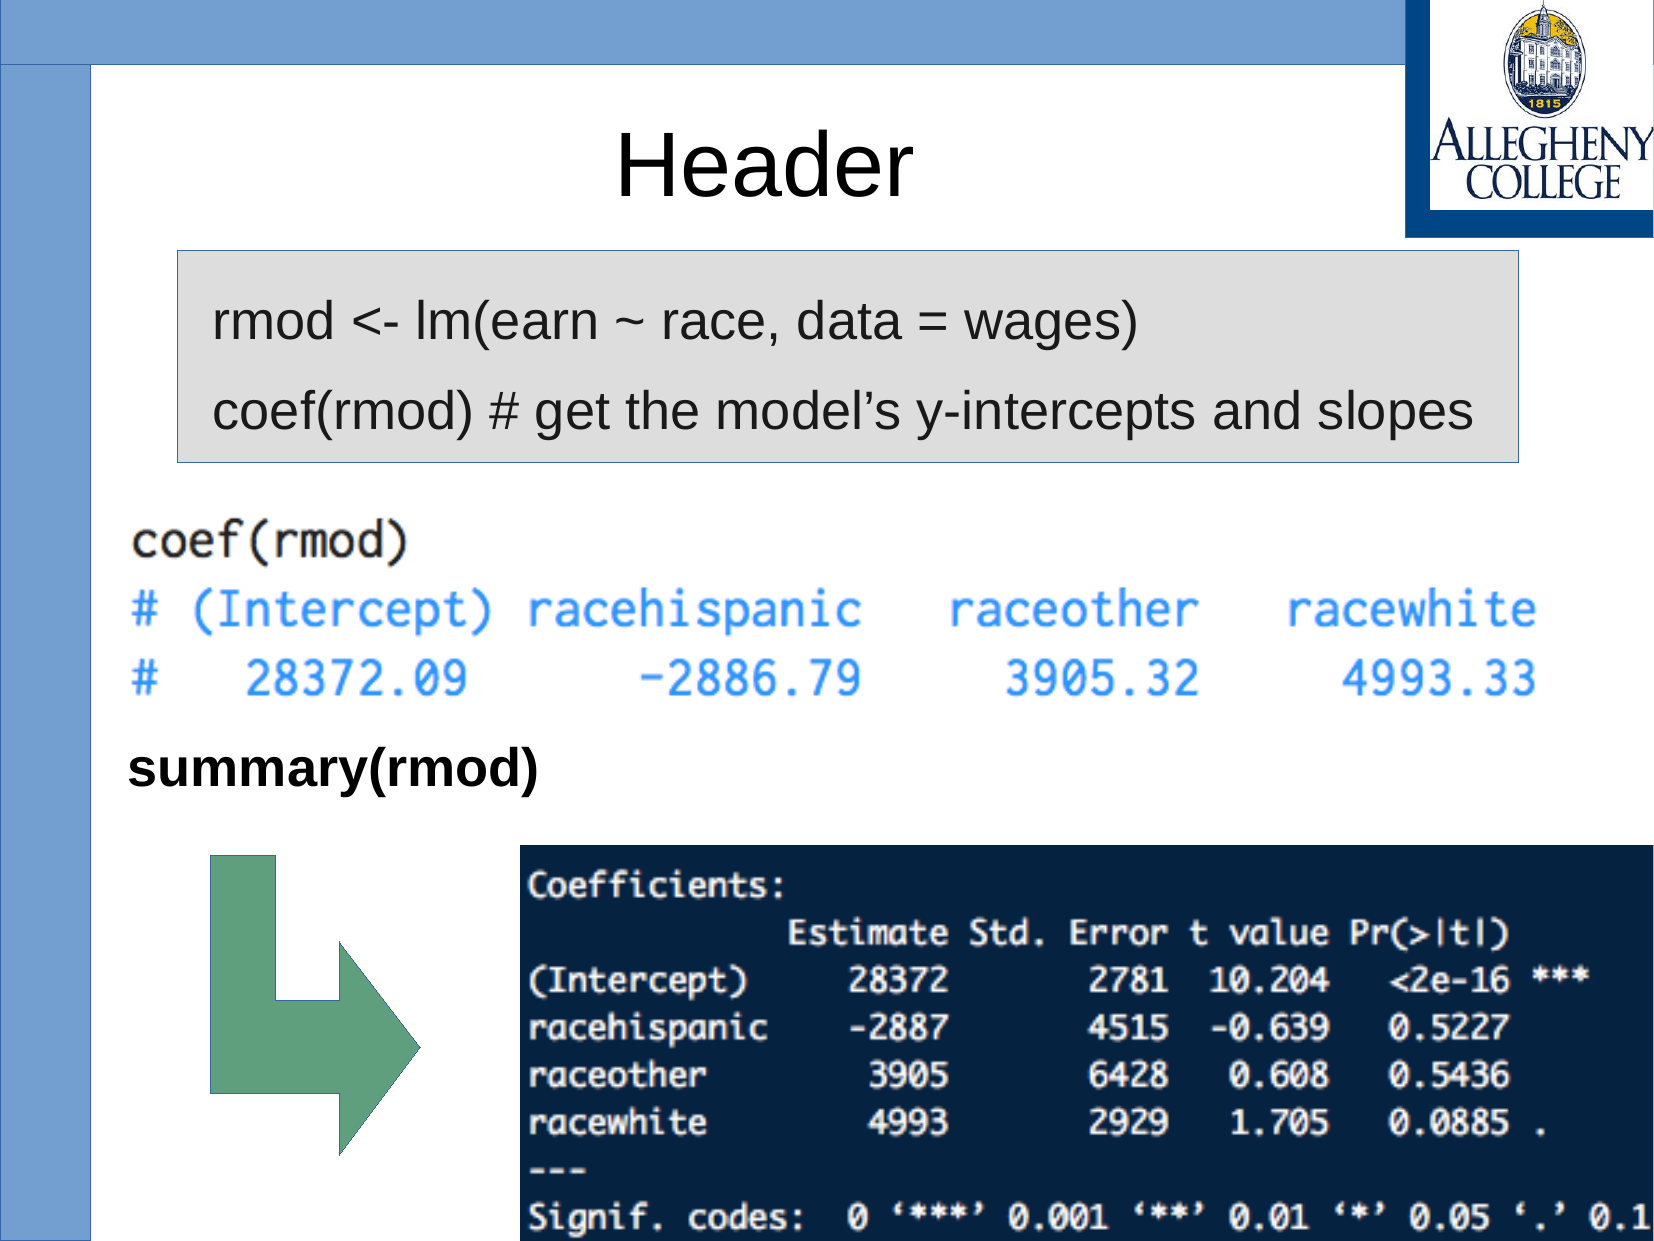

# Header
rmod <- lm(earn ~ race, data = wages)
coef(rmod) # get the model’s y-intercepts and slopes
summary(rmod)